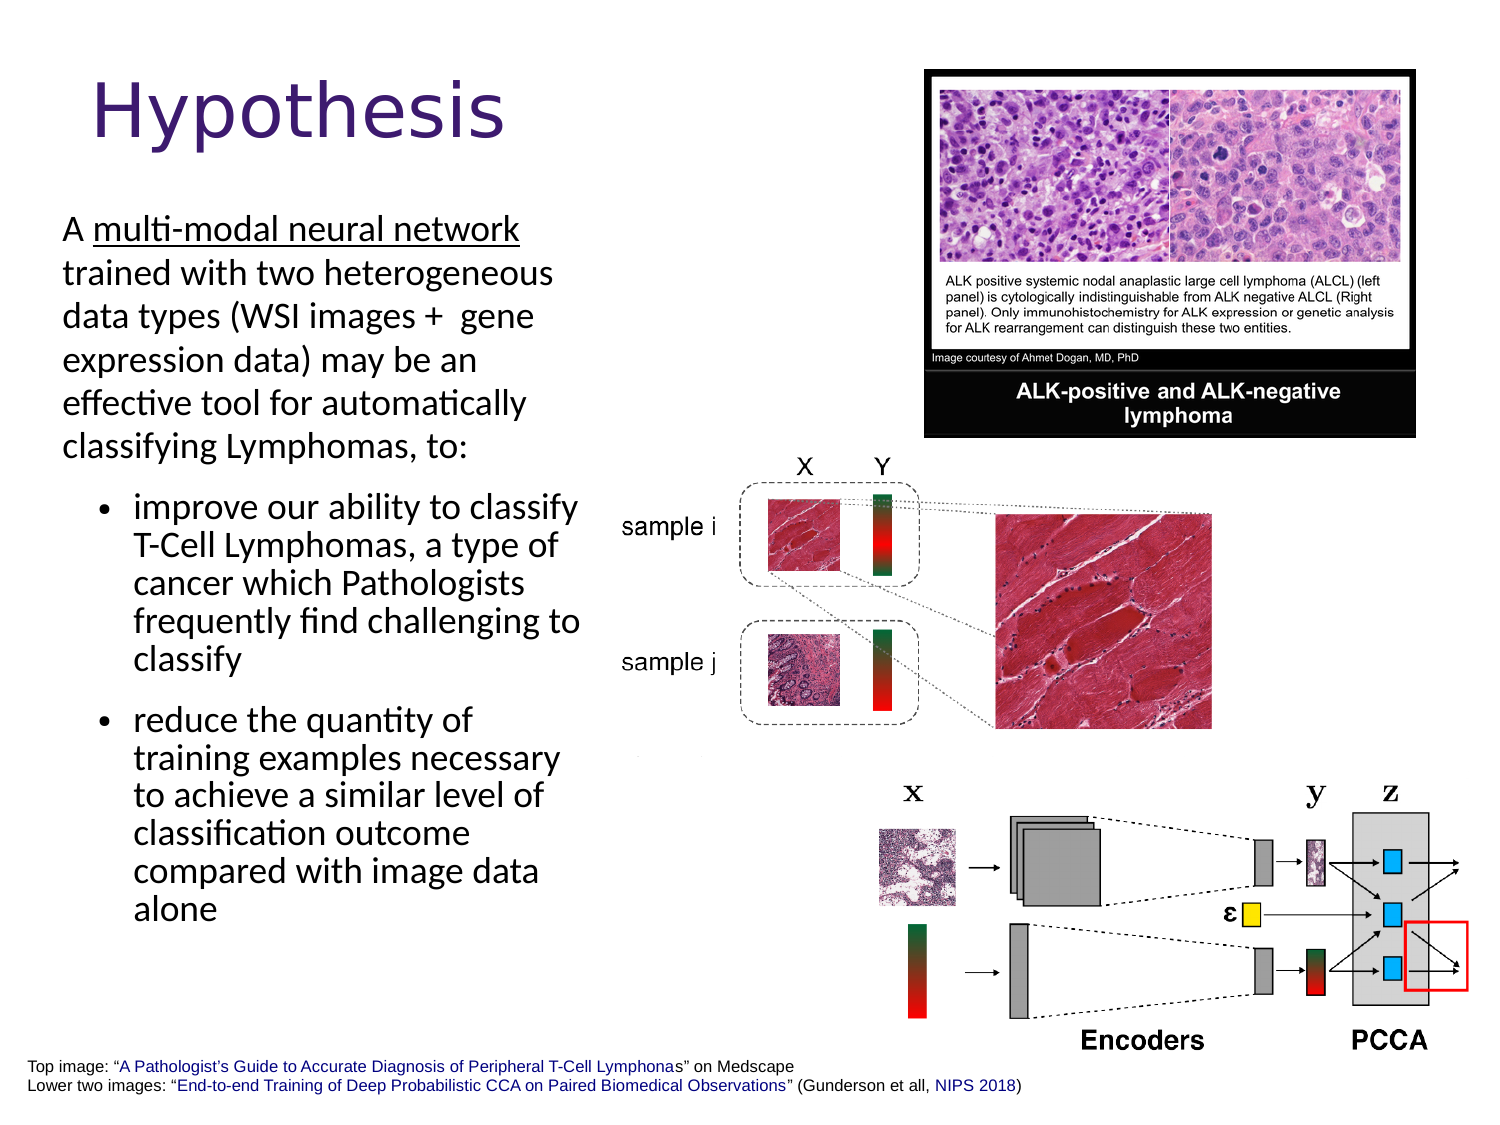

# Hypothesis
A multi-modal neural network trained with two heterogeneous data types (WSI images + gene expression data) may be an effective tool for automatically classifying Lymphomas, to:
improve our ability to classify T-Cell Lymphomas, a type of cancer which Pathologists frequently find challenging to classify
reduce the quantity of training examples necessary to achieve a similar level of classification outcome compared with image data alone
Top image: “A Pathologist’s Guide to Accurate Diagnosis of Peripheral T-Cell Lymphonas” on Medscape
Lower two images: “End-to-end Training of Deep Probabilistic CCA on Paired Biomedical Observations” (Gunderson et all, NIPS 2018)